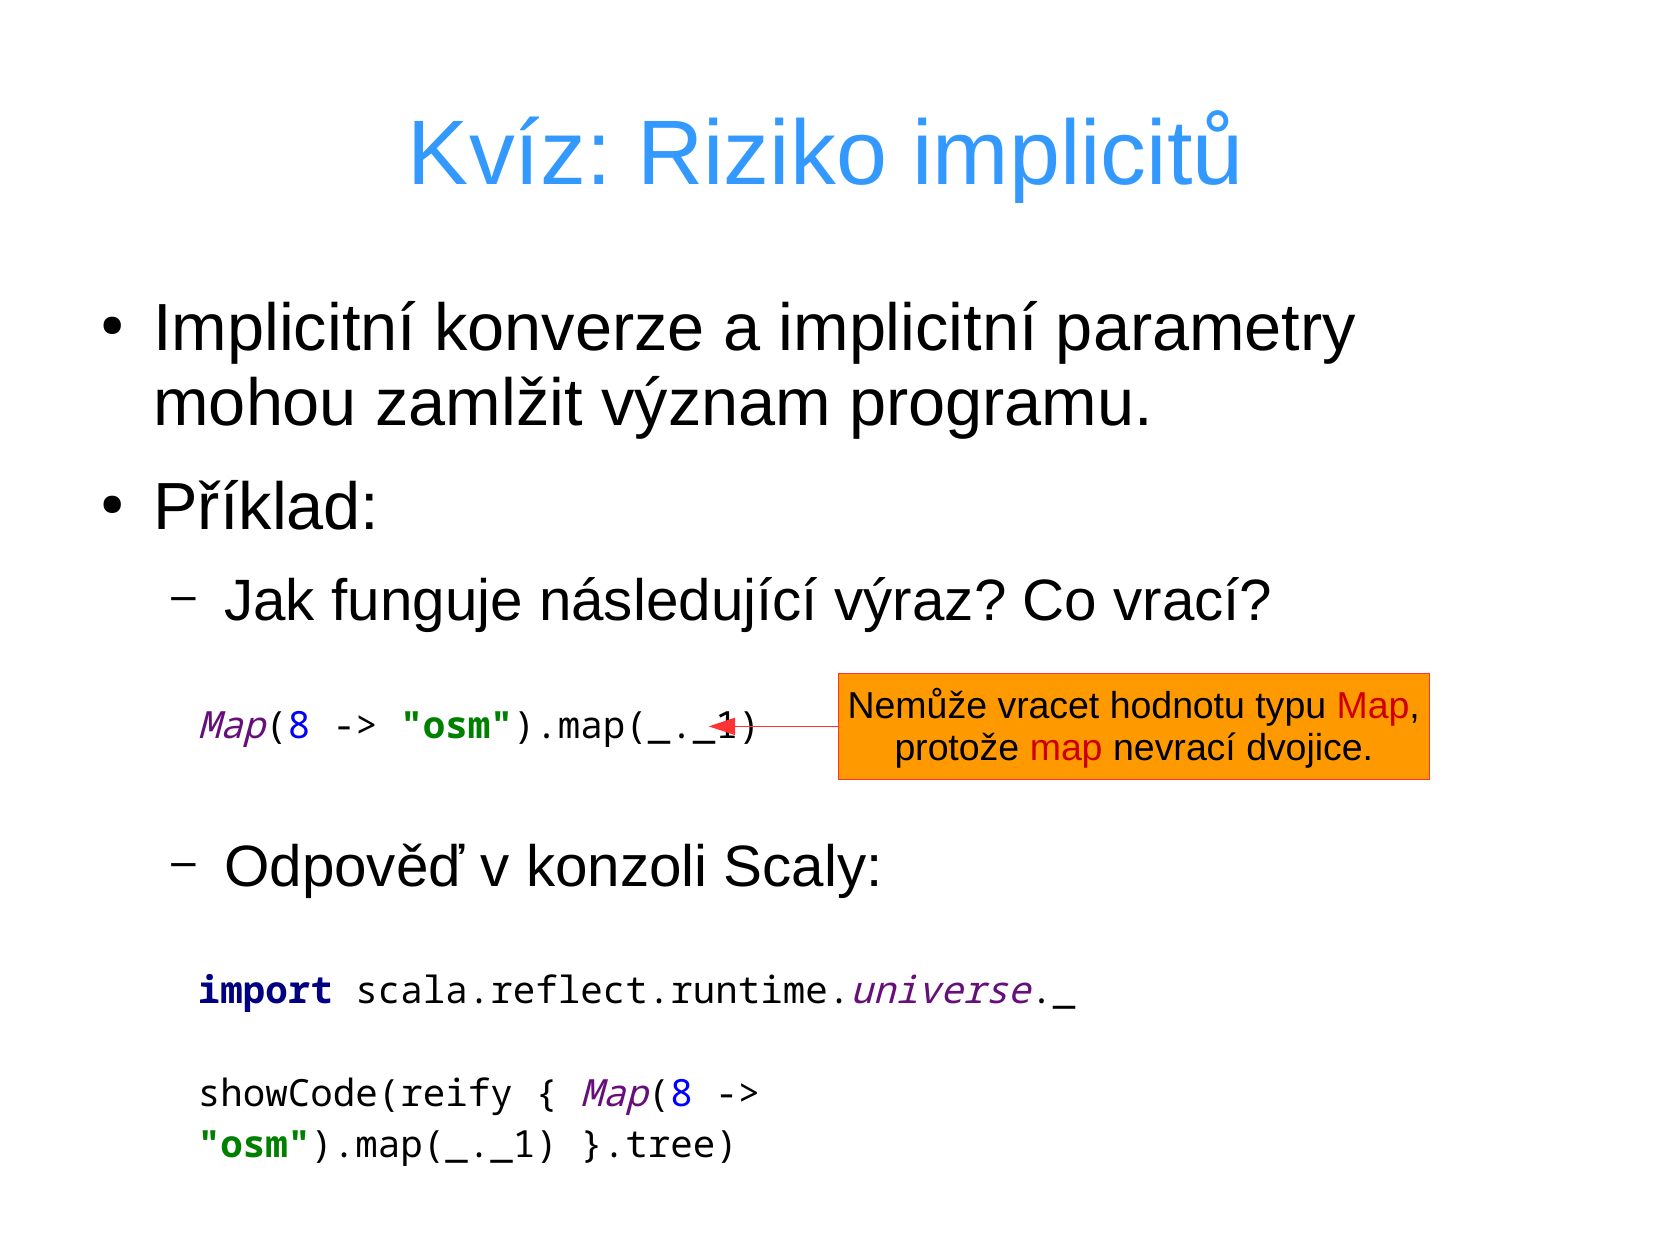

# Kvíz: Riziko implicitů
Implicitní konverze a implicitní parametry mohou zamlžit význam programu.
Příklad:
Jak funguje následující výraz? Co vrací?
Odpověď v konzoli Scaly:
Nemůže vracet hodnotu typu Map,
protože map nevrací dvojice.
Map(8 -> "osm").map(_._1)
import scala.reflect.runtime.universe._
showCode(reify { Map(8 -> "osm").map(_._1) }.tree)